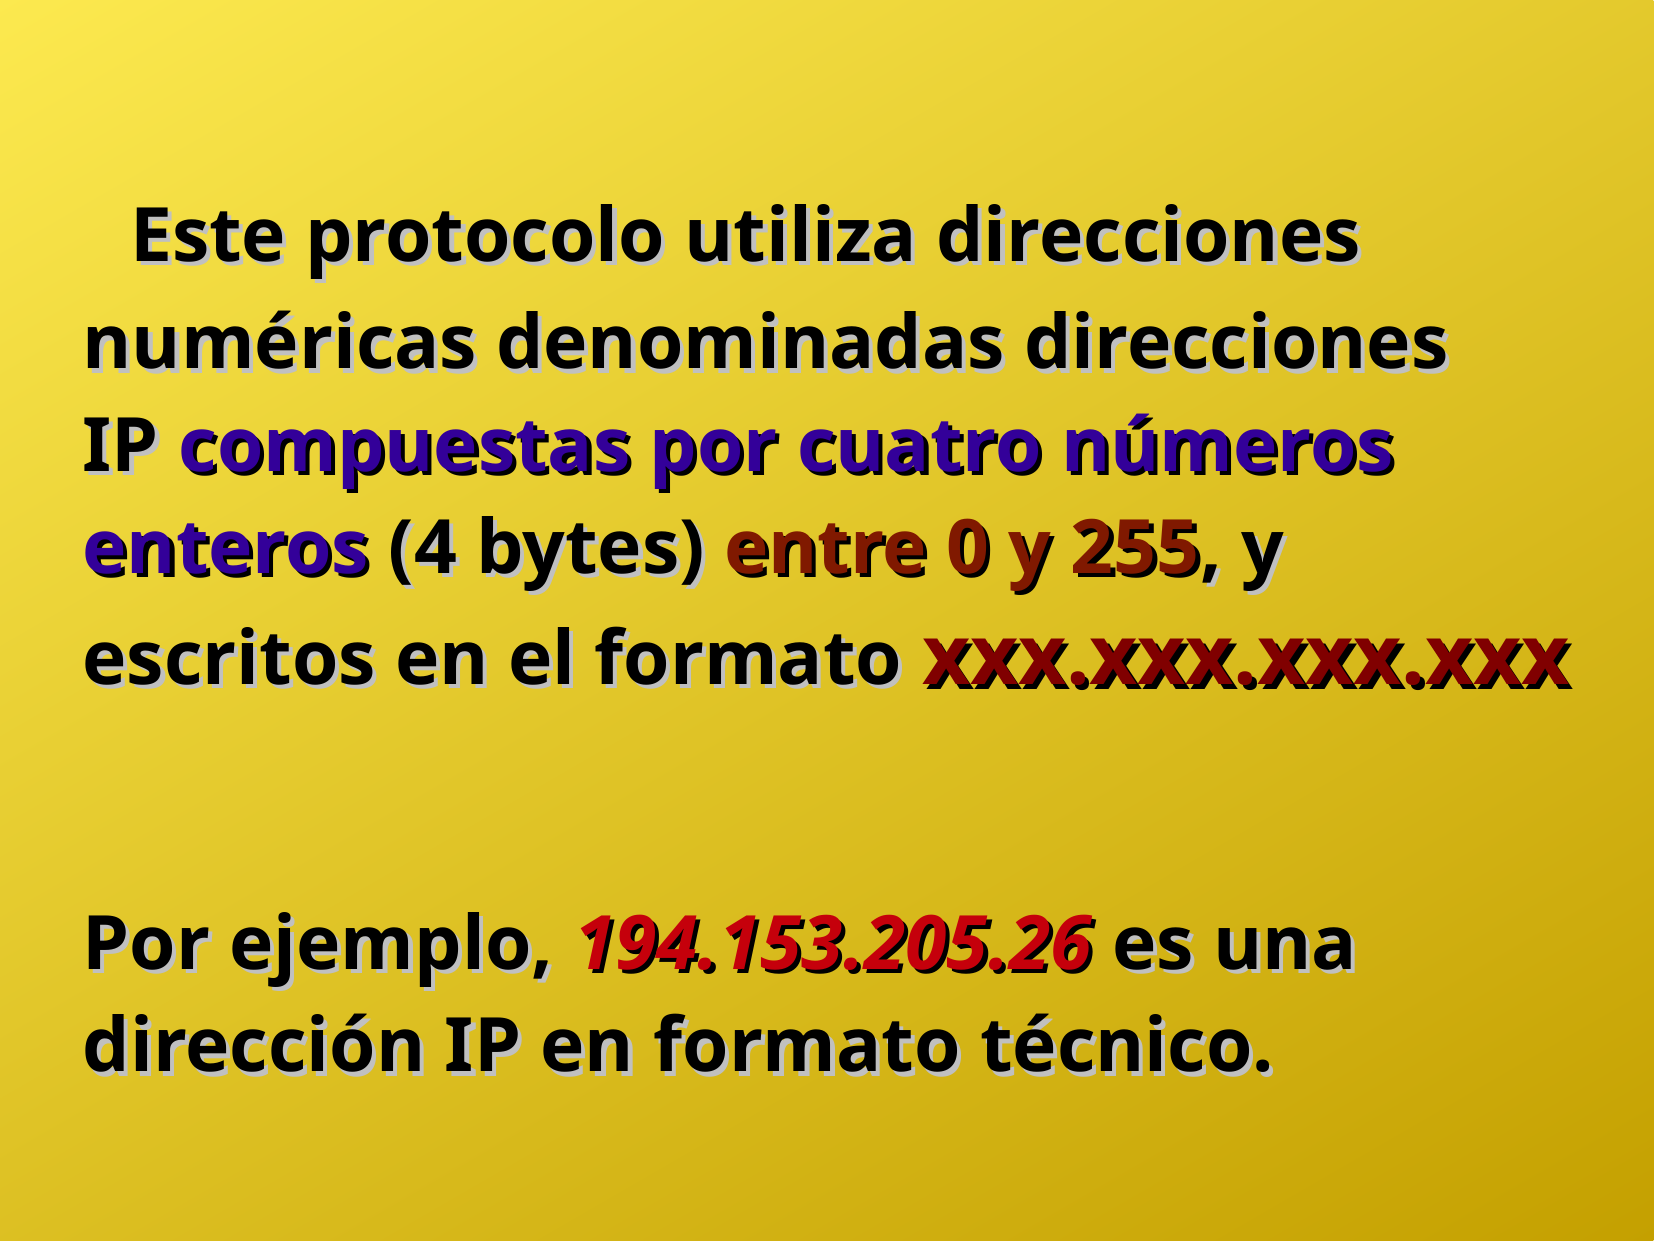

# Este protocolo utiliza direcciones numéricas denominadas direcciones IP compuestas por cuatro números enteros (4 bytes) entre 0 y 255, y escritos en el formato xxx.xxx.xxx.xxx
Por ejemplo, 194.153.205.26 es una dirección IP en formato técnico.